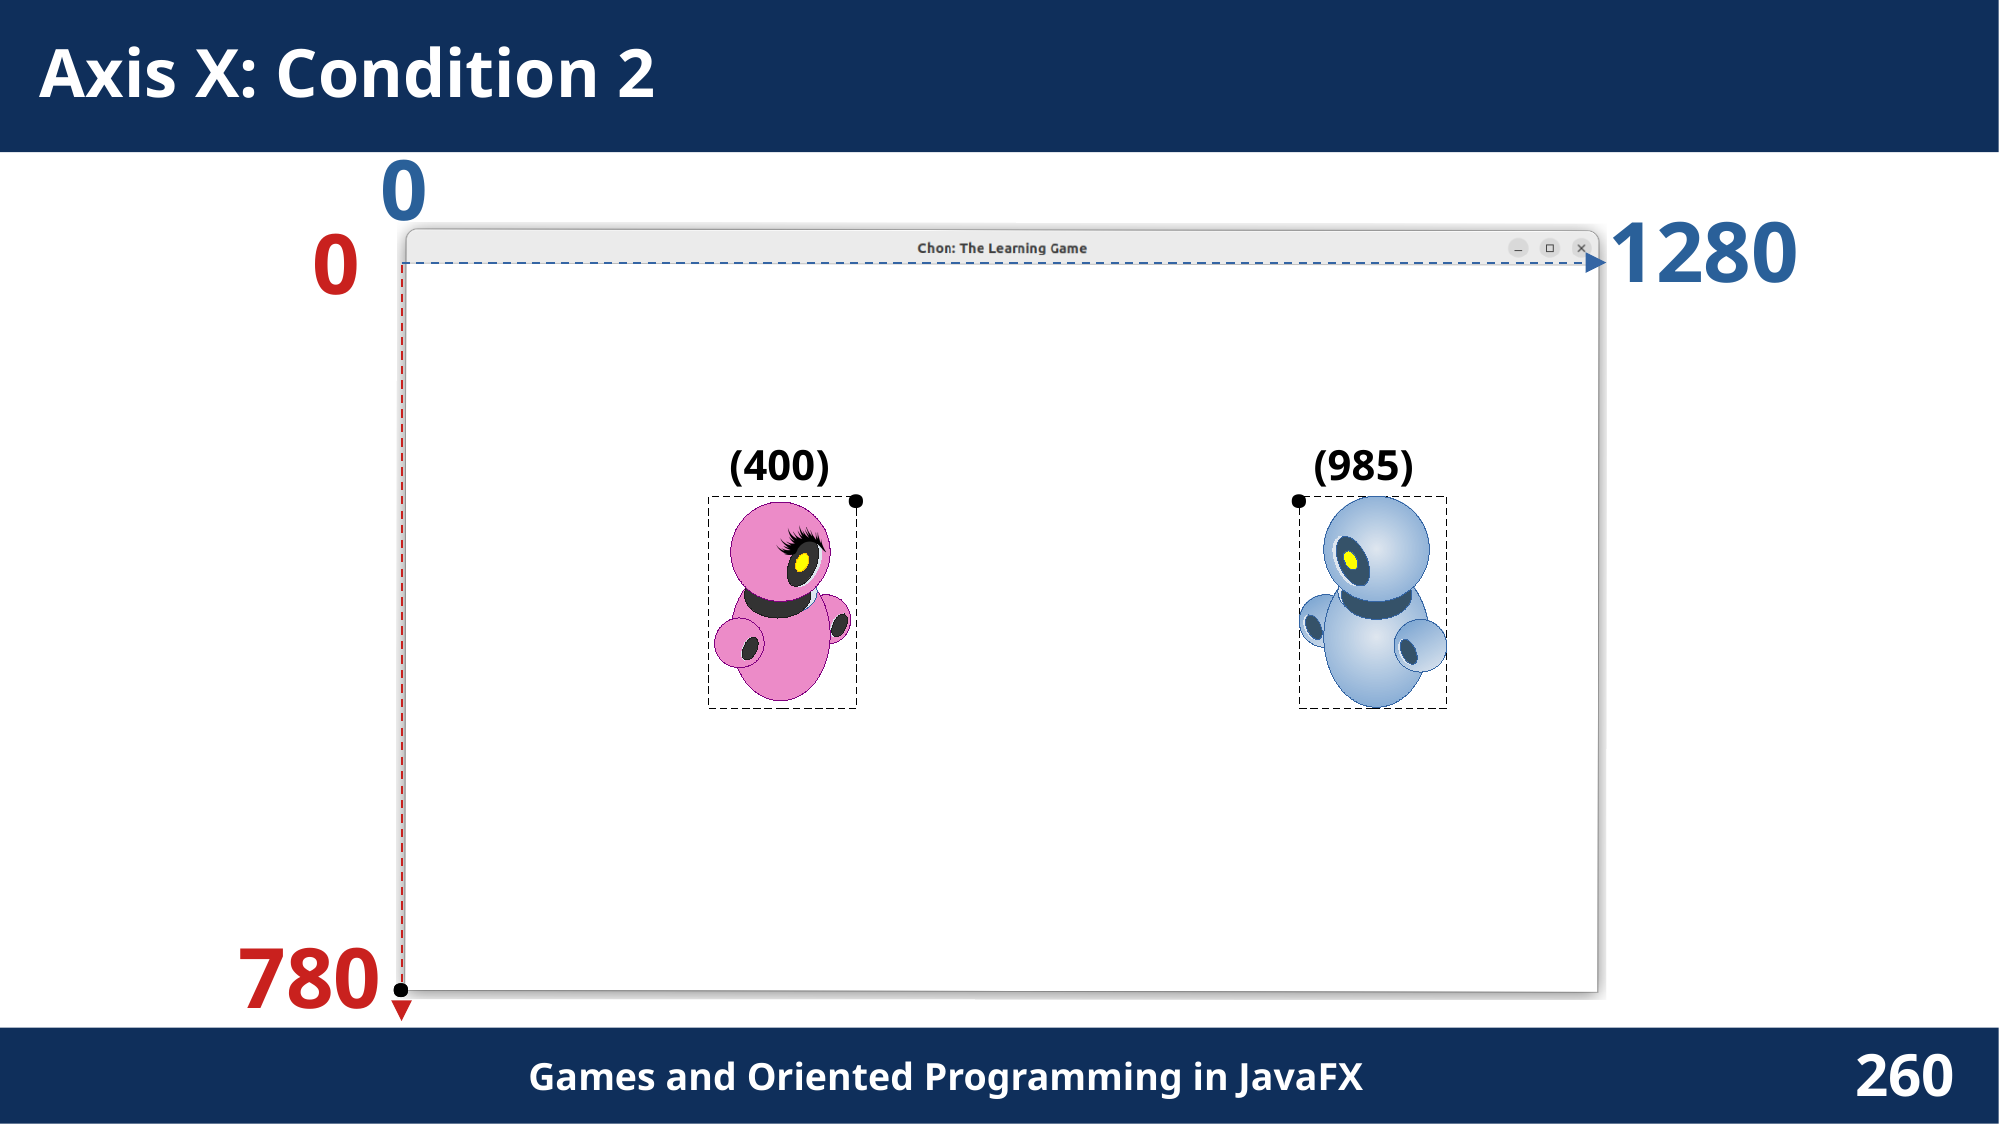

Axis X: Condition 2
0
1280
0
.
.
(400)
 (985)
.
.
780